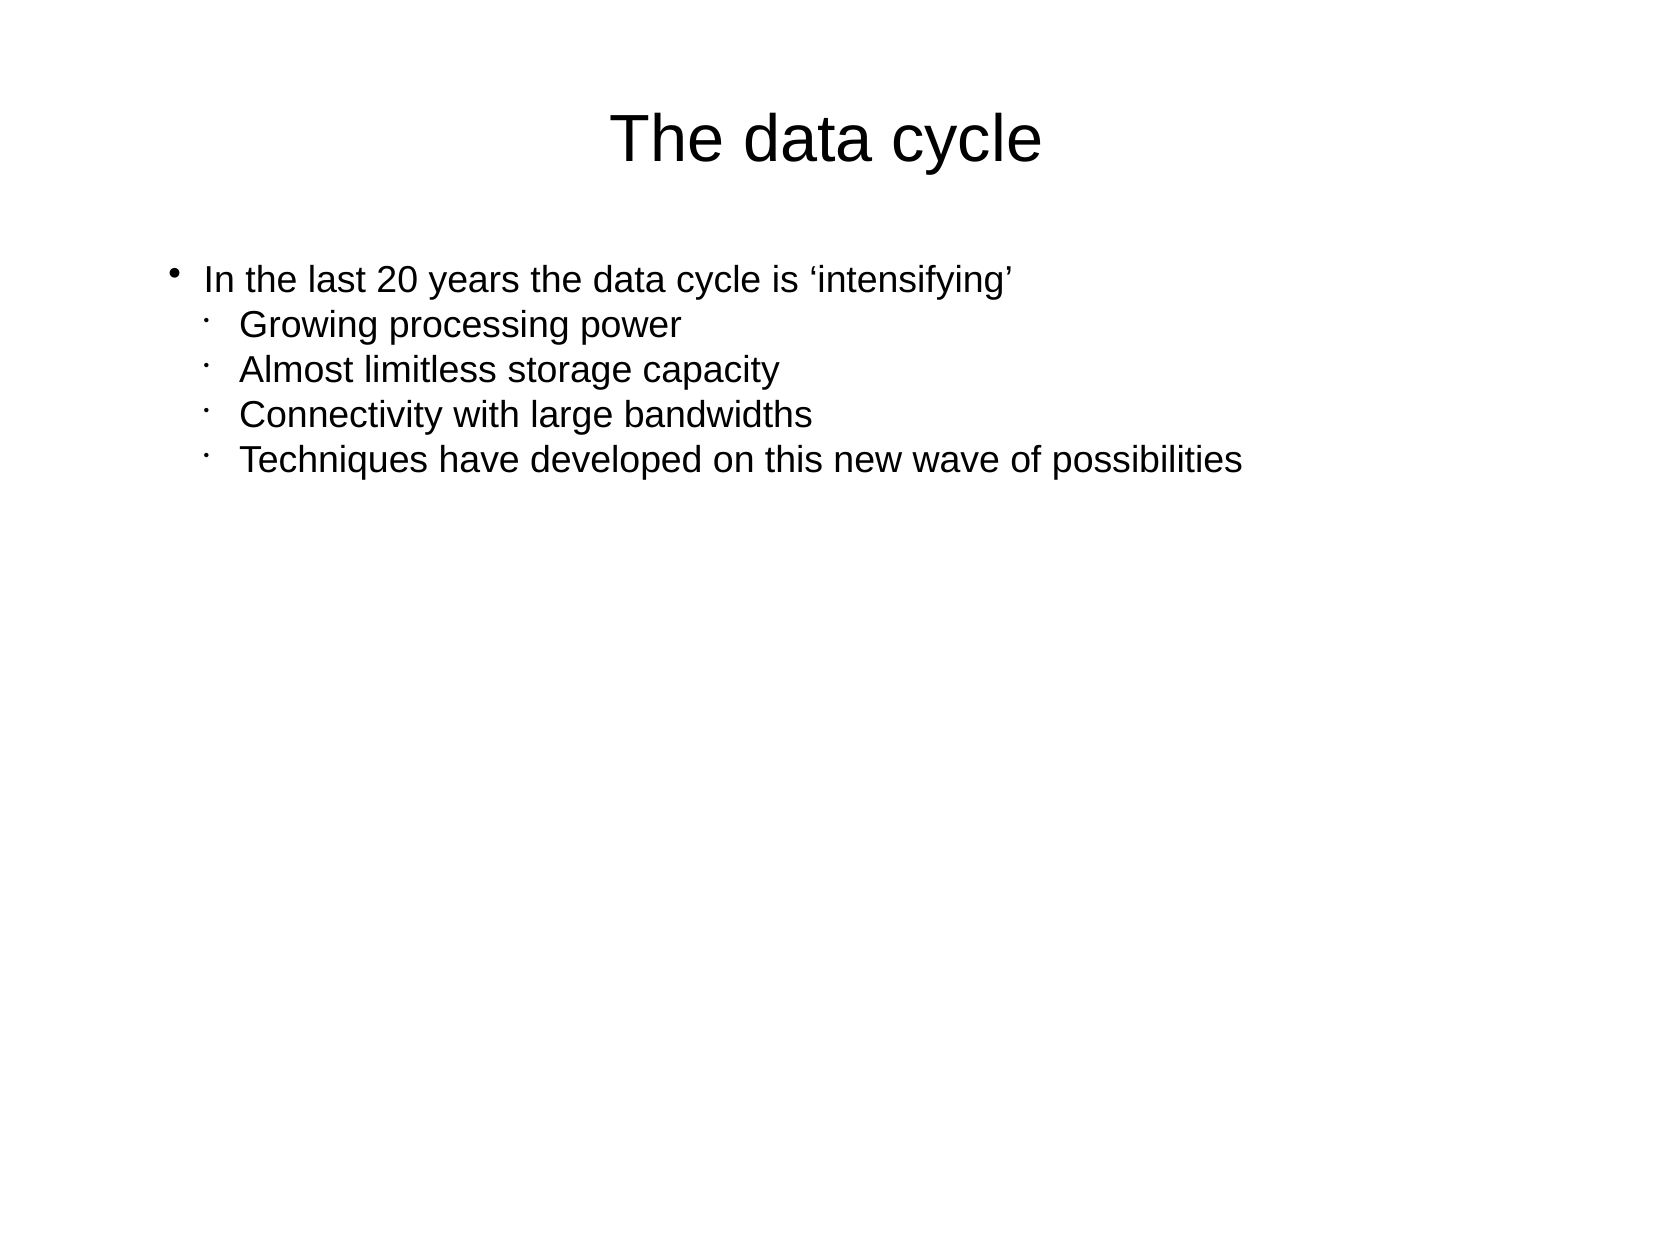

The data cycle
In the last 20 years the data cycle is ‘intensifying’
Growing processing power
Almost limitless storage capacity
Connectivity with large bandwidths
Techniques have developed on this new wave of possibilities